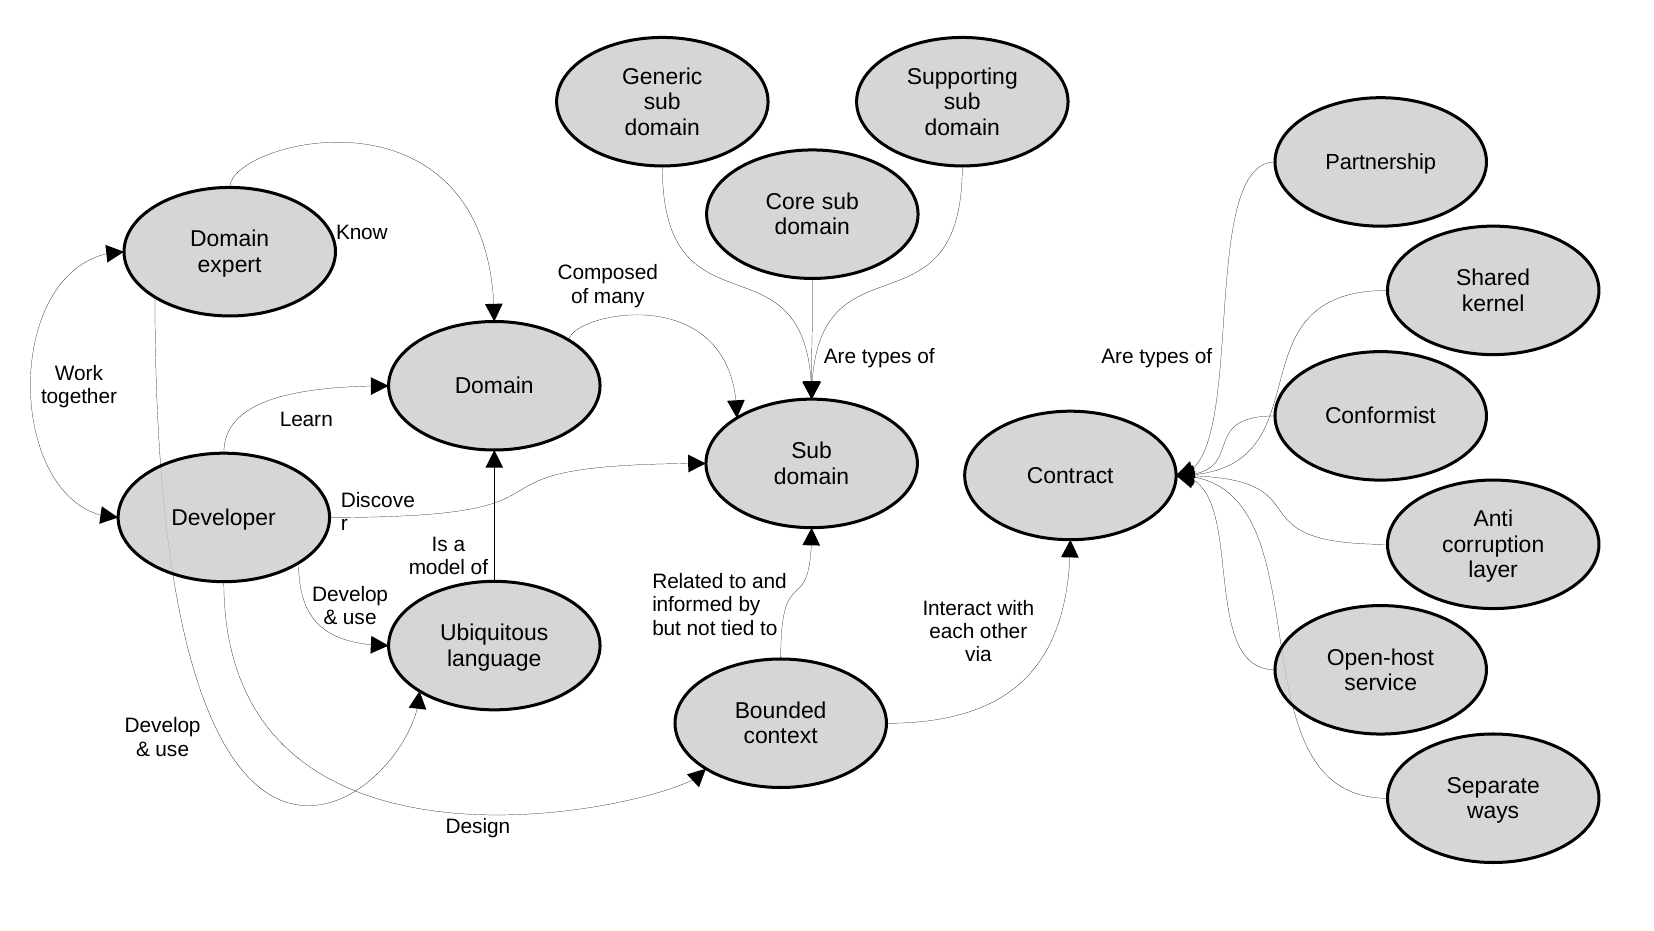

Generic sub
domain
Supporting sub domain
Partnership
Core sub
domain
Domain expert
Shared kernel
Composed
of many
Domain
Are types of
Are types of
Conformist
Sub
domain
Contract
Developer
Anti corruption layer
Discover
Is a
model of
Related to and
informed by
but not tied to
Develop
& use
Ubiquitous language
Open-host service
Bounded context
Develop
& use
Separate ways
Design